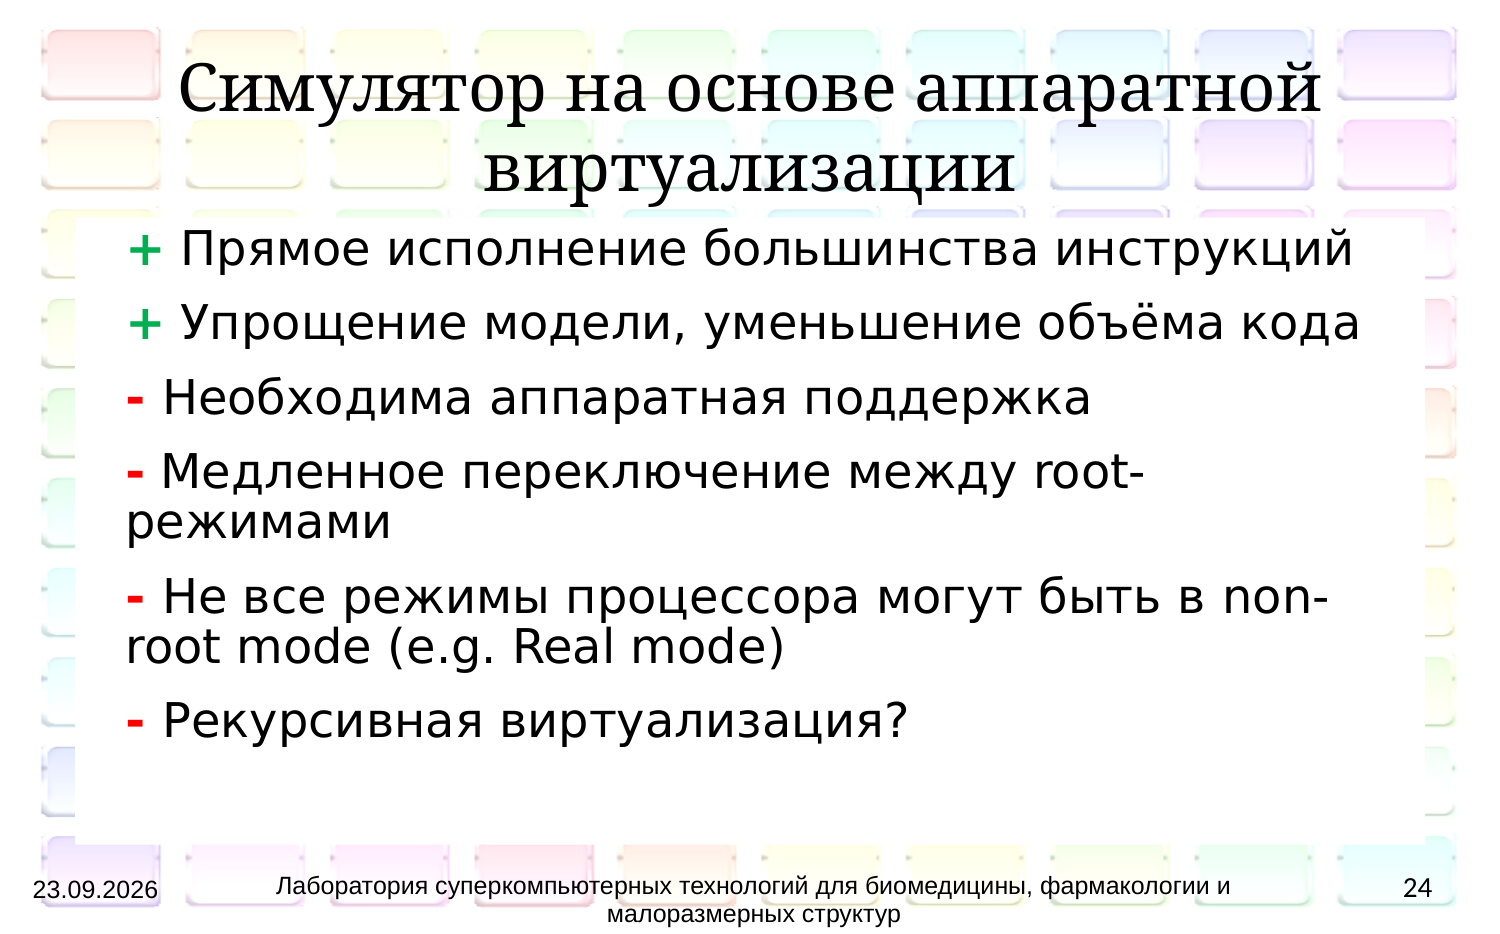

# Симулятор на основе аппаратной виртуализации
+ Прямое исполнение большинства инструкций
+ Упрощение модели, уменьшение объёма кода
- Необходима аппаратная поддержка
- Медленное переключение между root-режимами
- Не все режимы процессора могут быть в non-root mode (e.g. Real mode)
- Рекурсивная виртуализация?
Лаборатория суперкомпьютерных технологий для биомедицины, фармакологии и малоразмерных структур